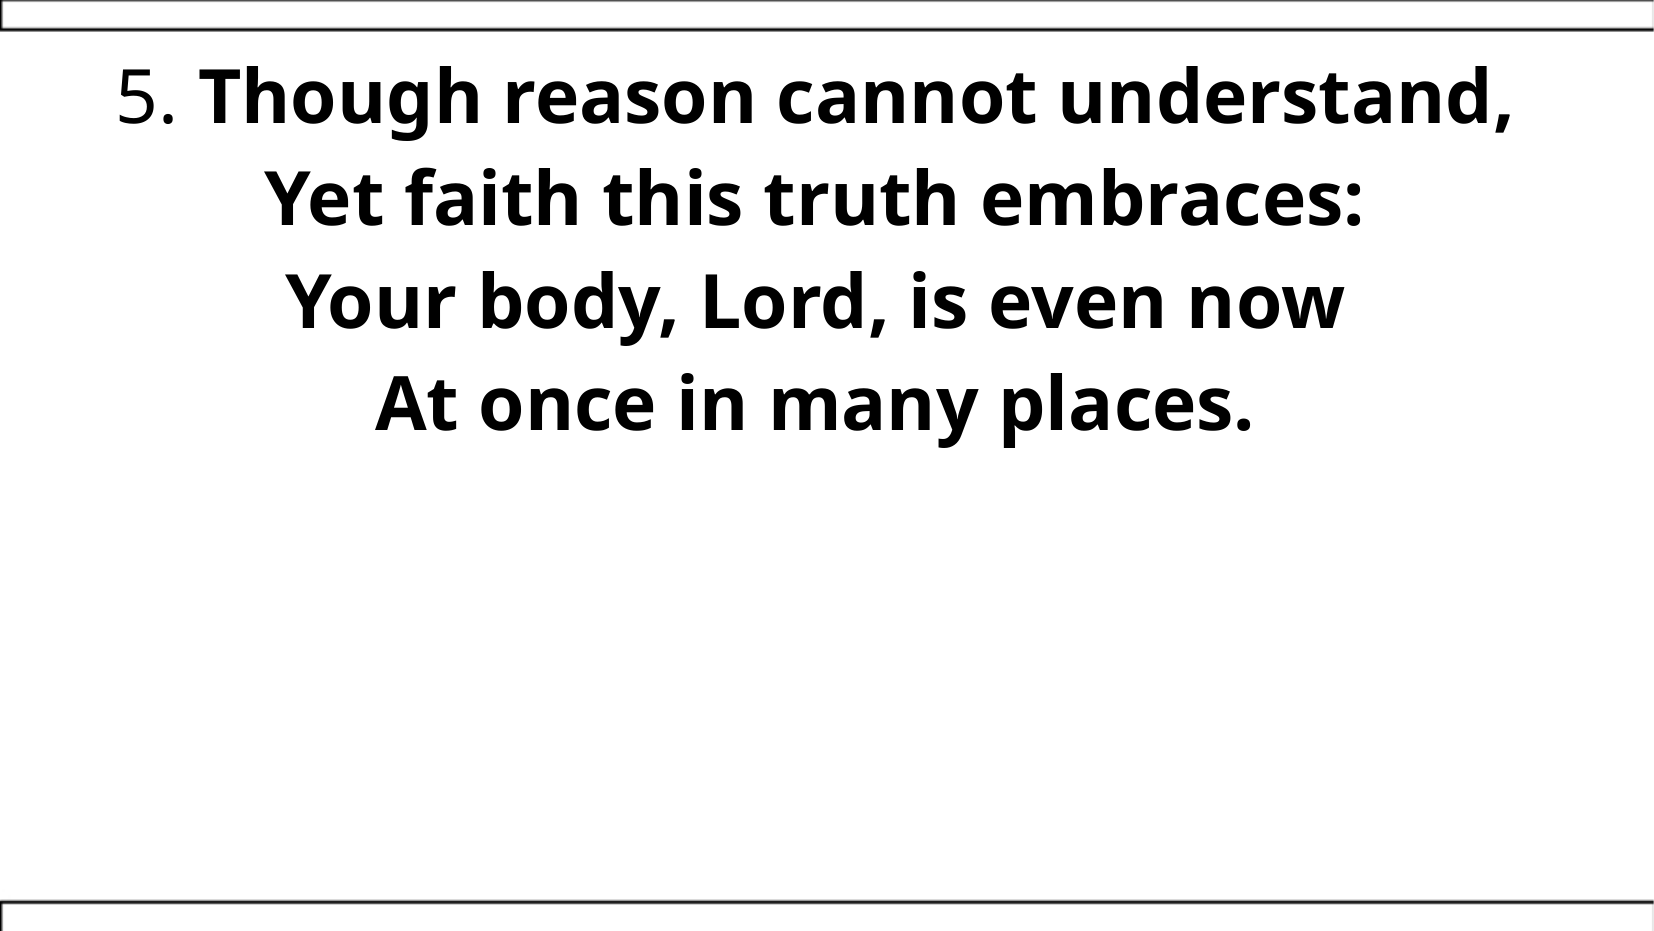

5. Though reason cannot understand,
Yet faith this truth embraces:
Your body, Lord, is even now
At once in many places.